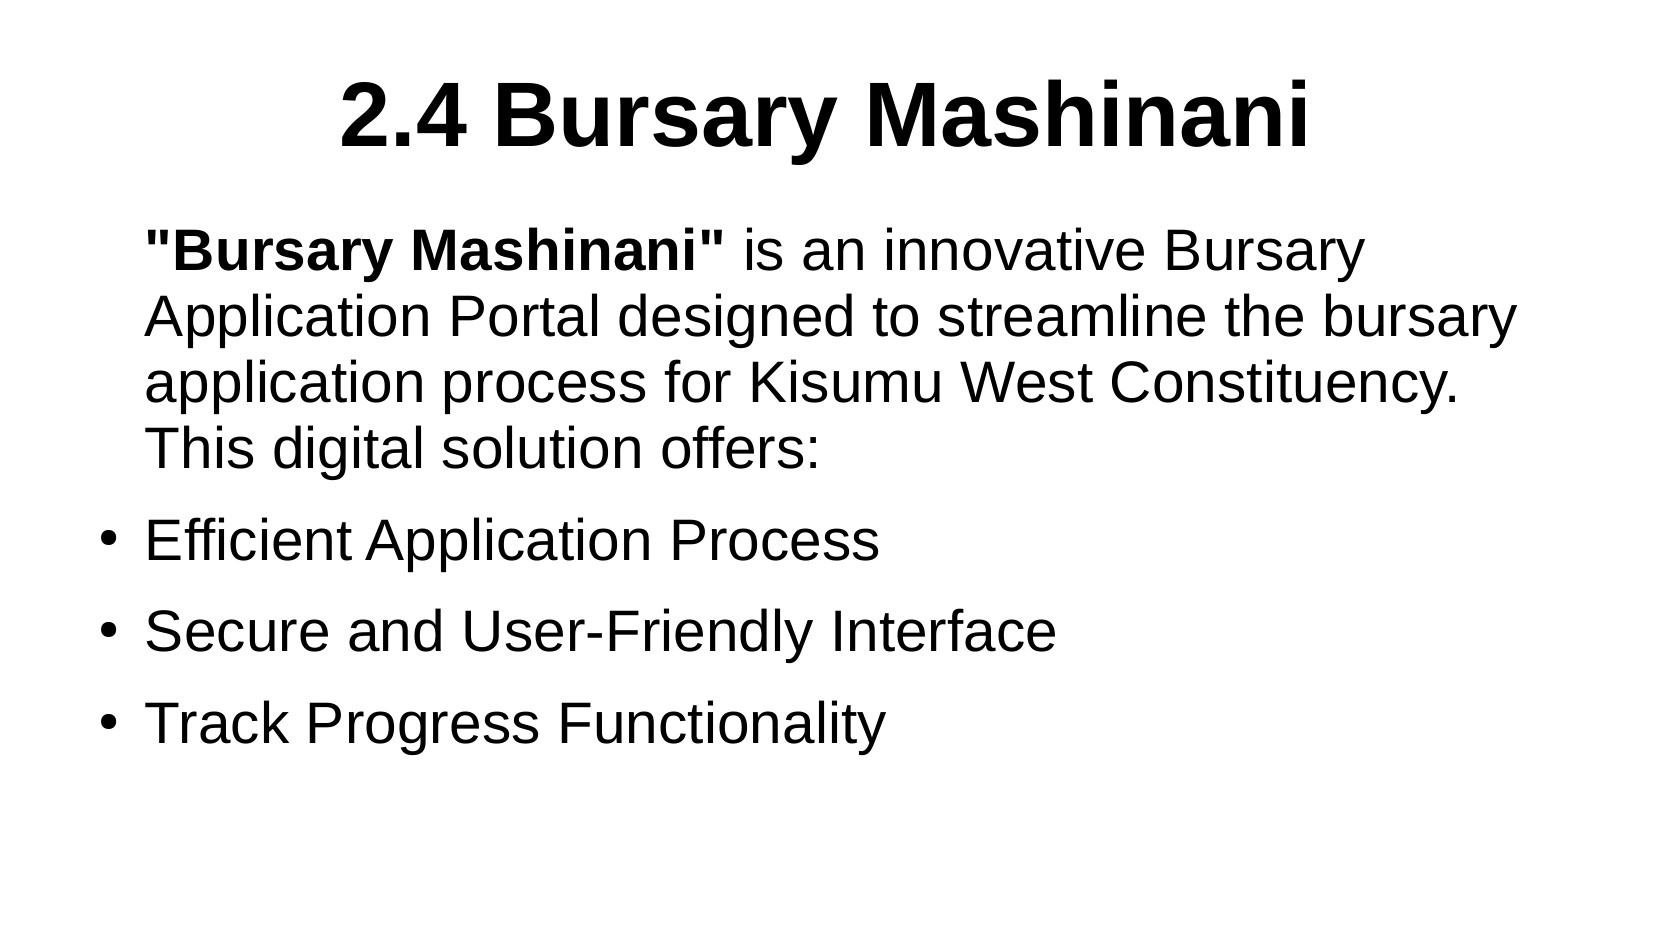

# 2.4 Bursary Mashinani
"Bursary Mashinani" is an innovative Bursary Application Portal designed to streamline the bursary application process for Kisumu West Constituency. This digital solution offers:
Efficient Application Process
Secure and User-Friendly Interface
Track Progress Functionality